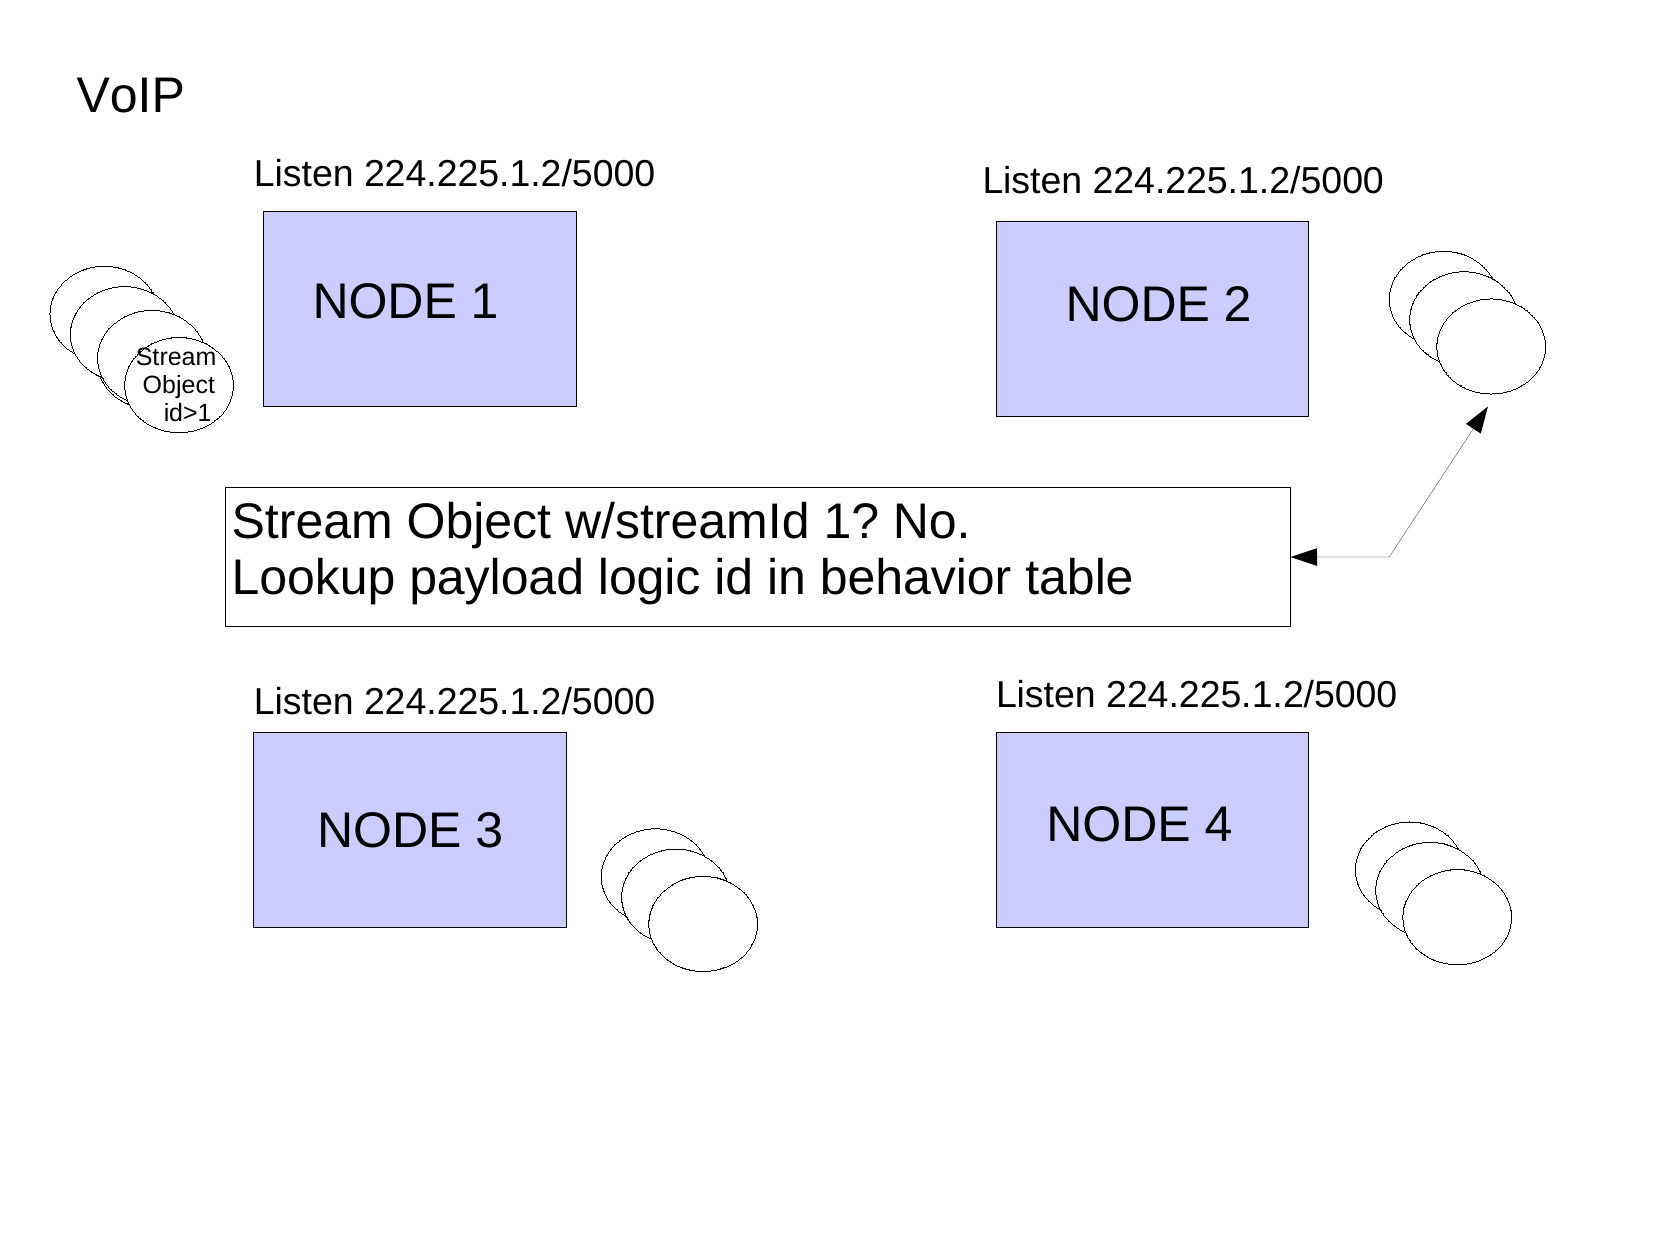

VoIP
Listen 224.225.1.2/5000
Listen 224.225.1.2/5000
NODE 1
NODE 2
Stream
 Object
 id>1
Stream
 Object
 id>1
Listen 224.225.1.2/5000
Listen 224.225.1.2/5000
NODE 4
NODE 3